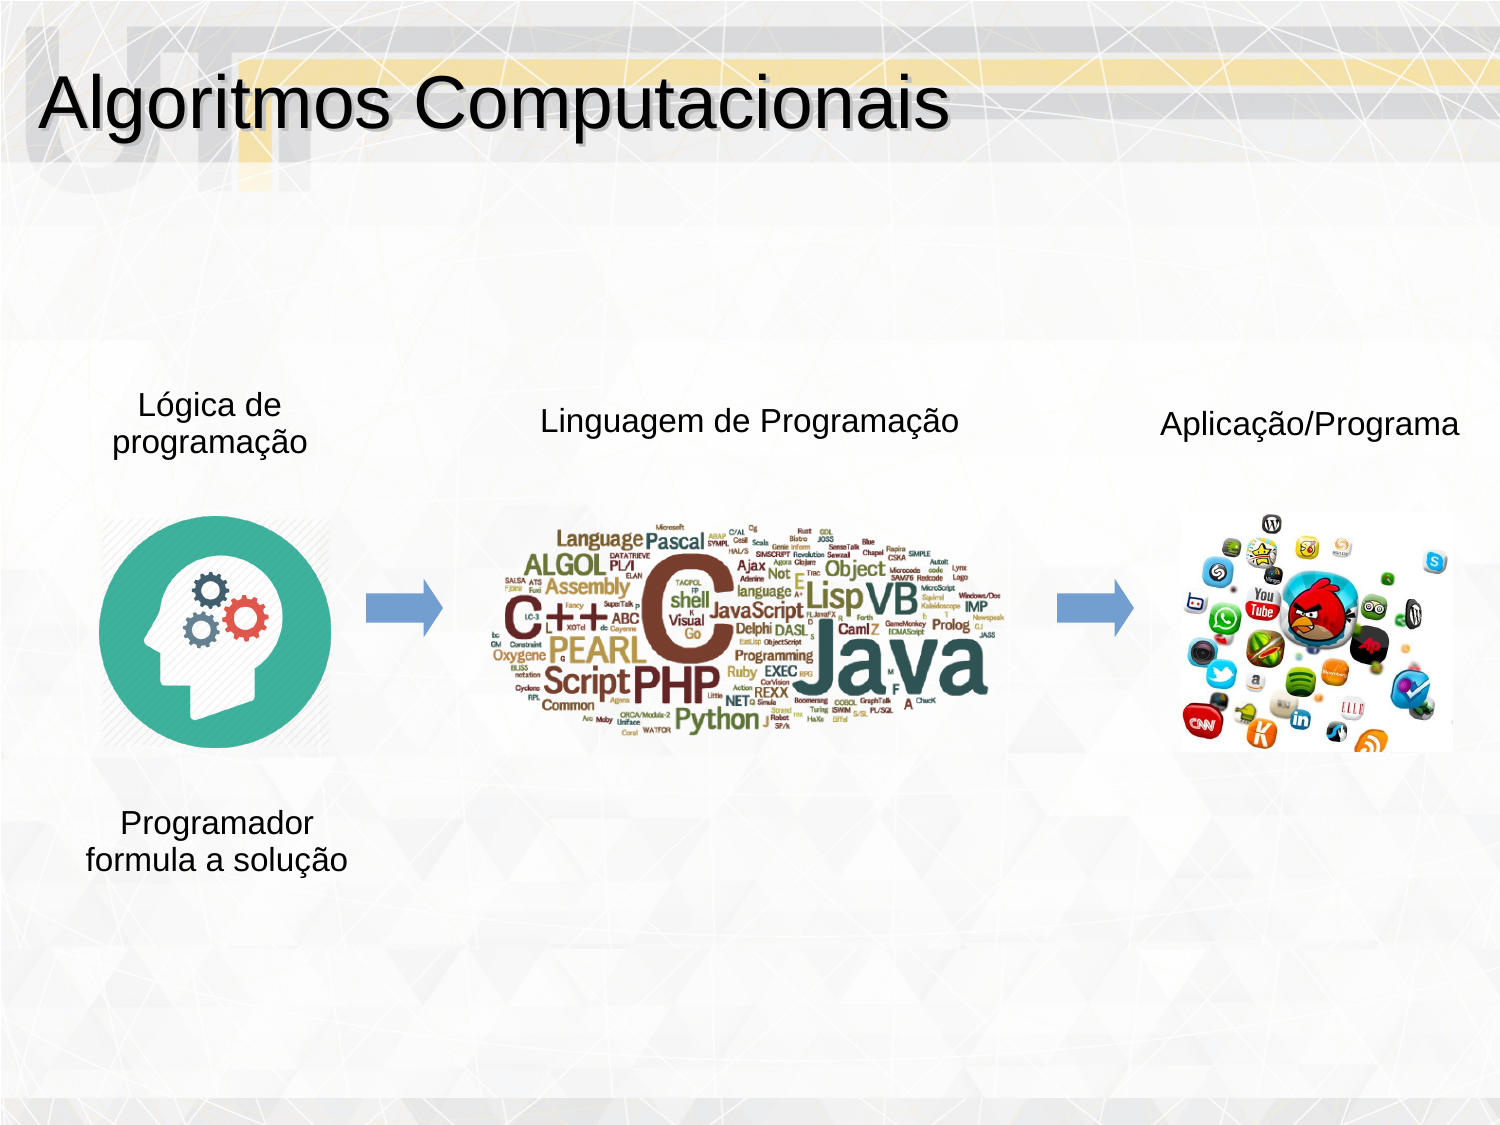

# Algoritmos Computacionais
Lógica de programação
Linguagem de Programação
Aplicação/Programa
Programador formula a solução